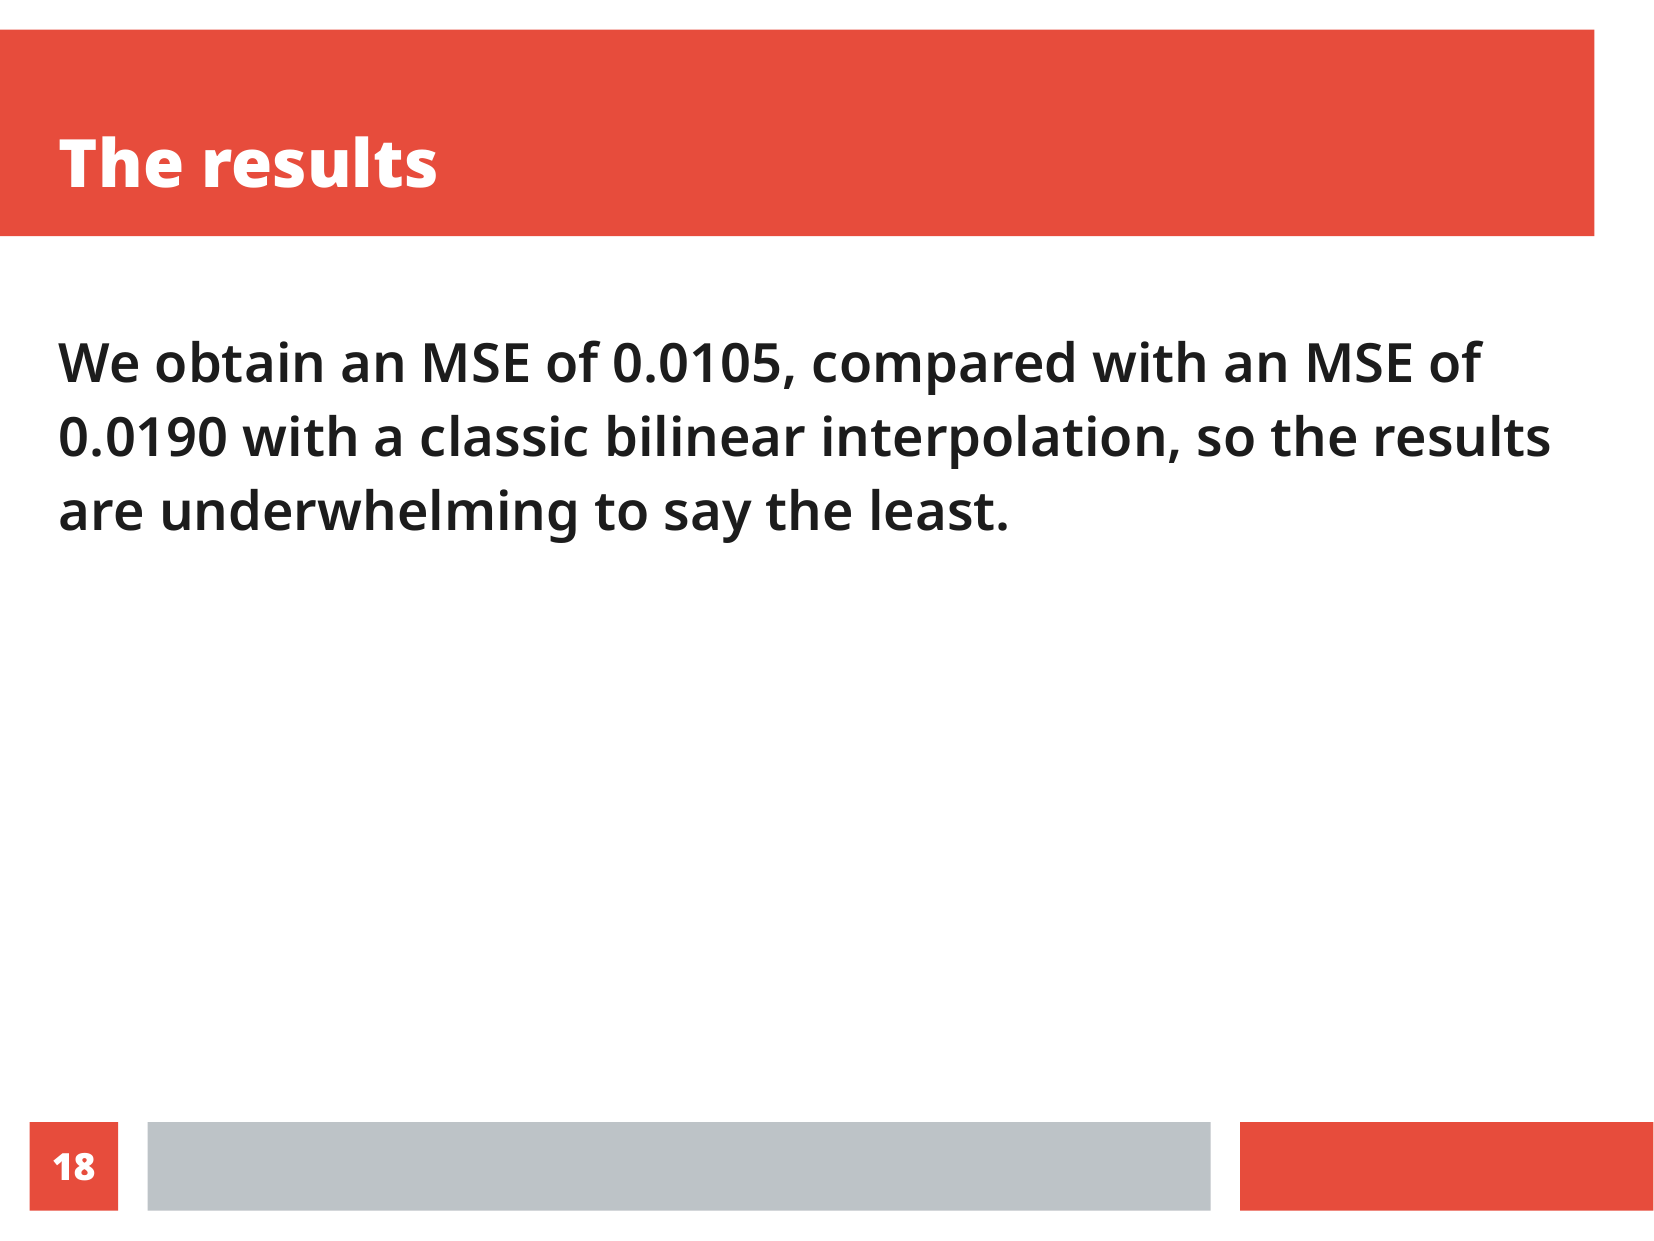

# The results
We obtain an MSE of 0.0105, compared with an MSE of 0.0190 with a classic bilinear interpolation, so the results are underwhelming to say the least.
18